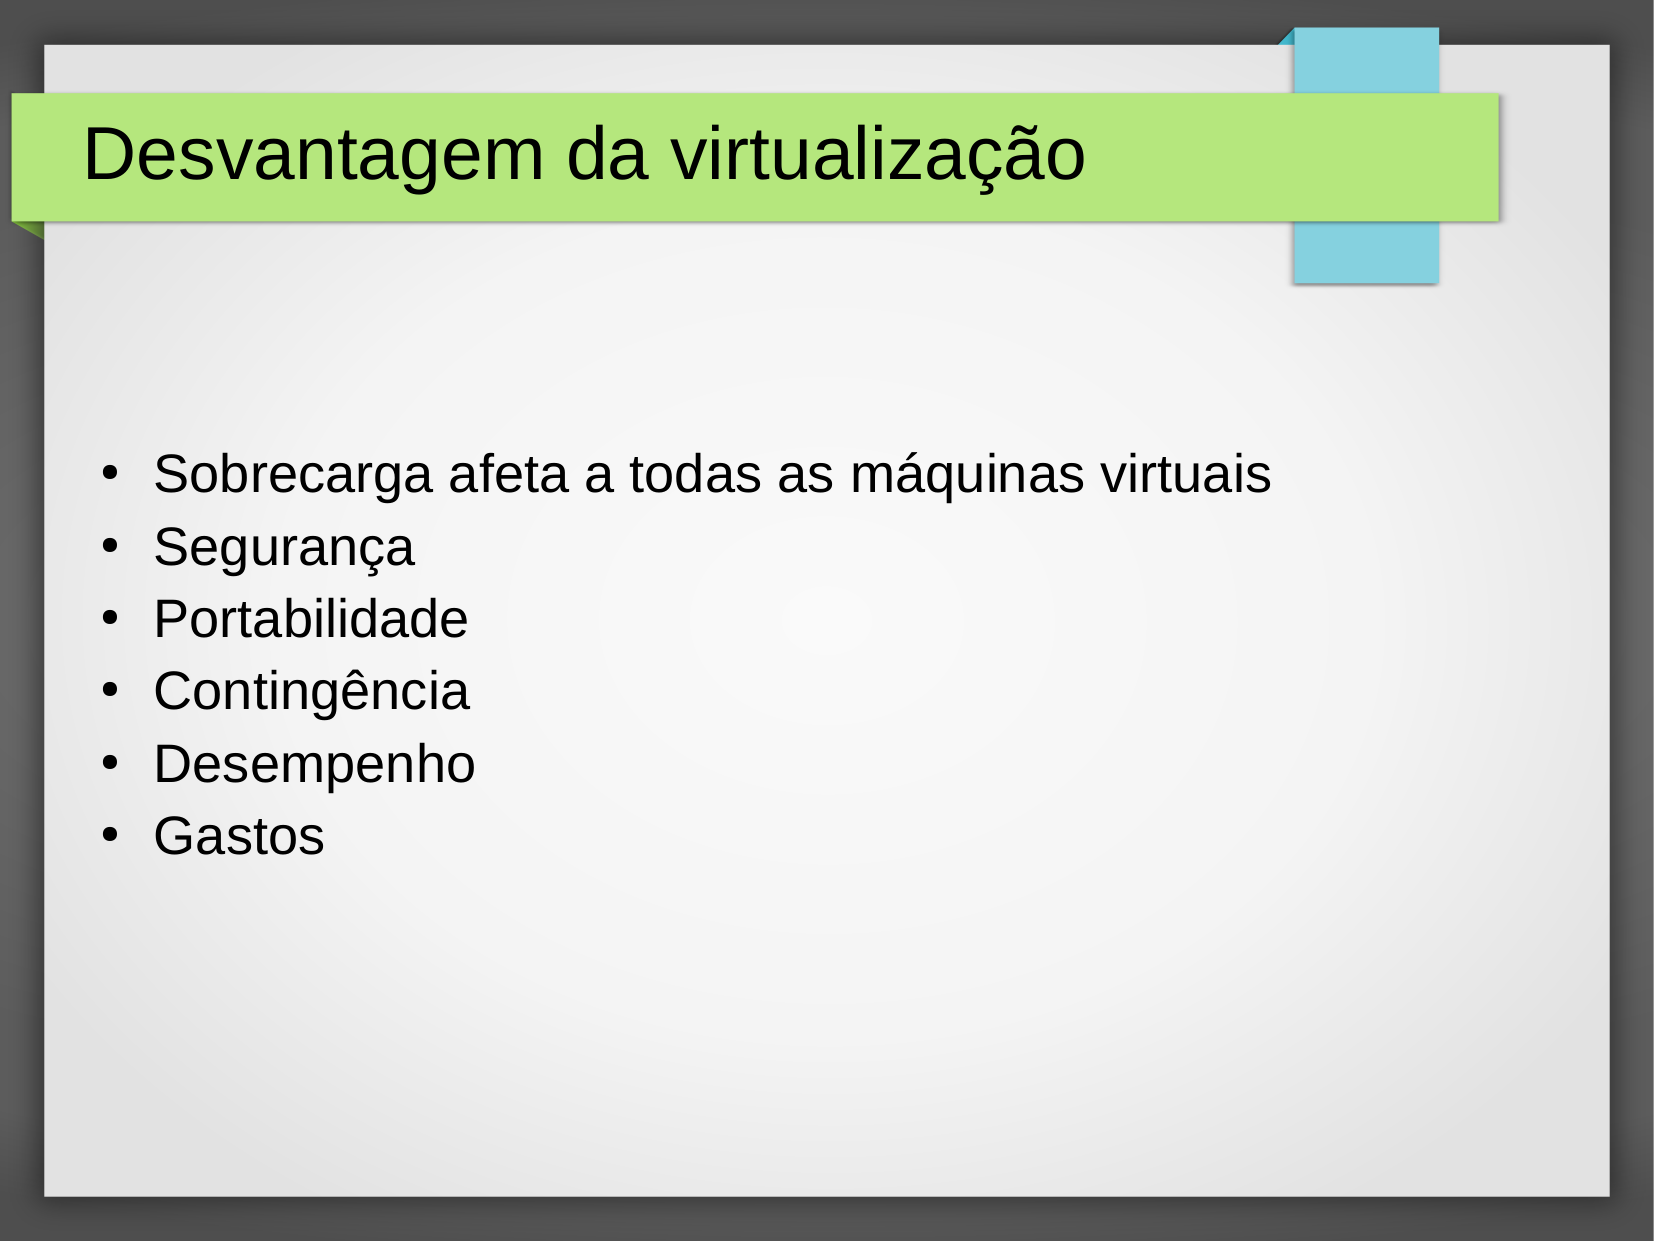

# Desvantagem da virtualização
Sobrecarga afeta a todas as máquinas virtuais
Segurança
Portabilidade
Contingência
Desempenho
Gastos